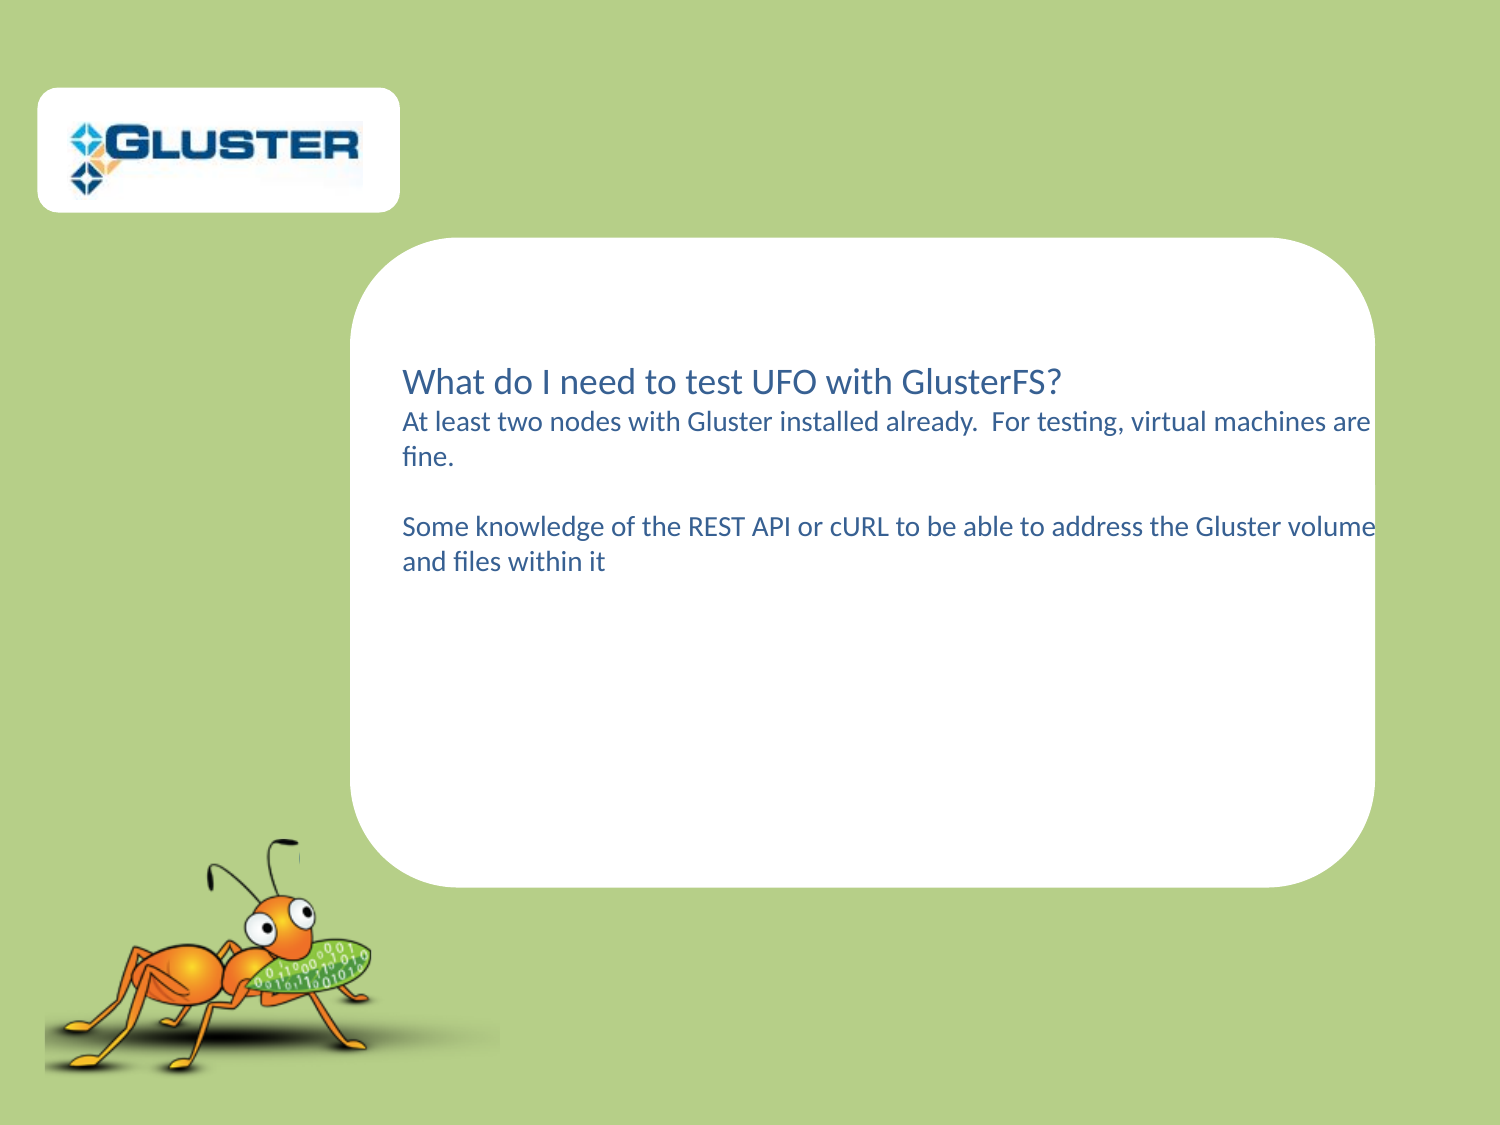

#
What do I need to test UFO with GlusterFS?
At least two nodes with Gluster installed already. For testing, virtual machines are fine.
Some knowledge of the REST API or cURL to be able to address the Gluster volume and files within it